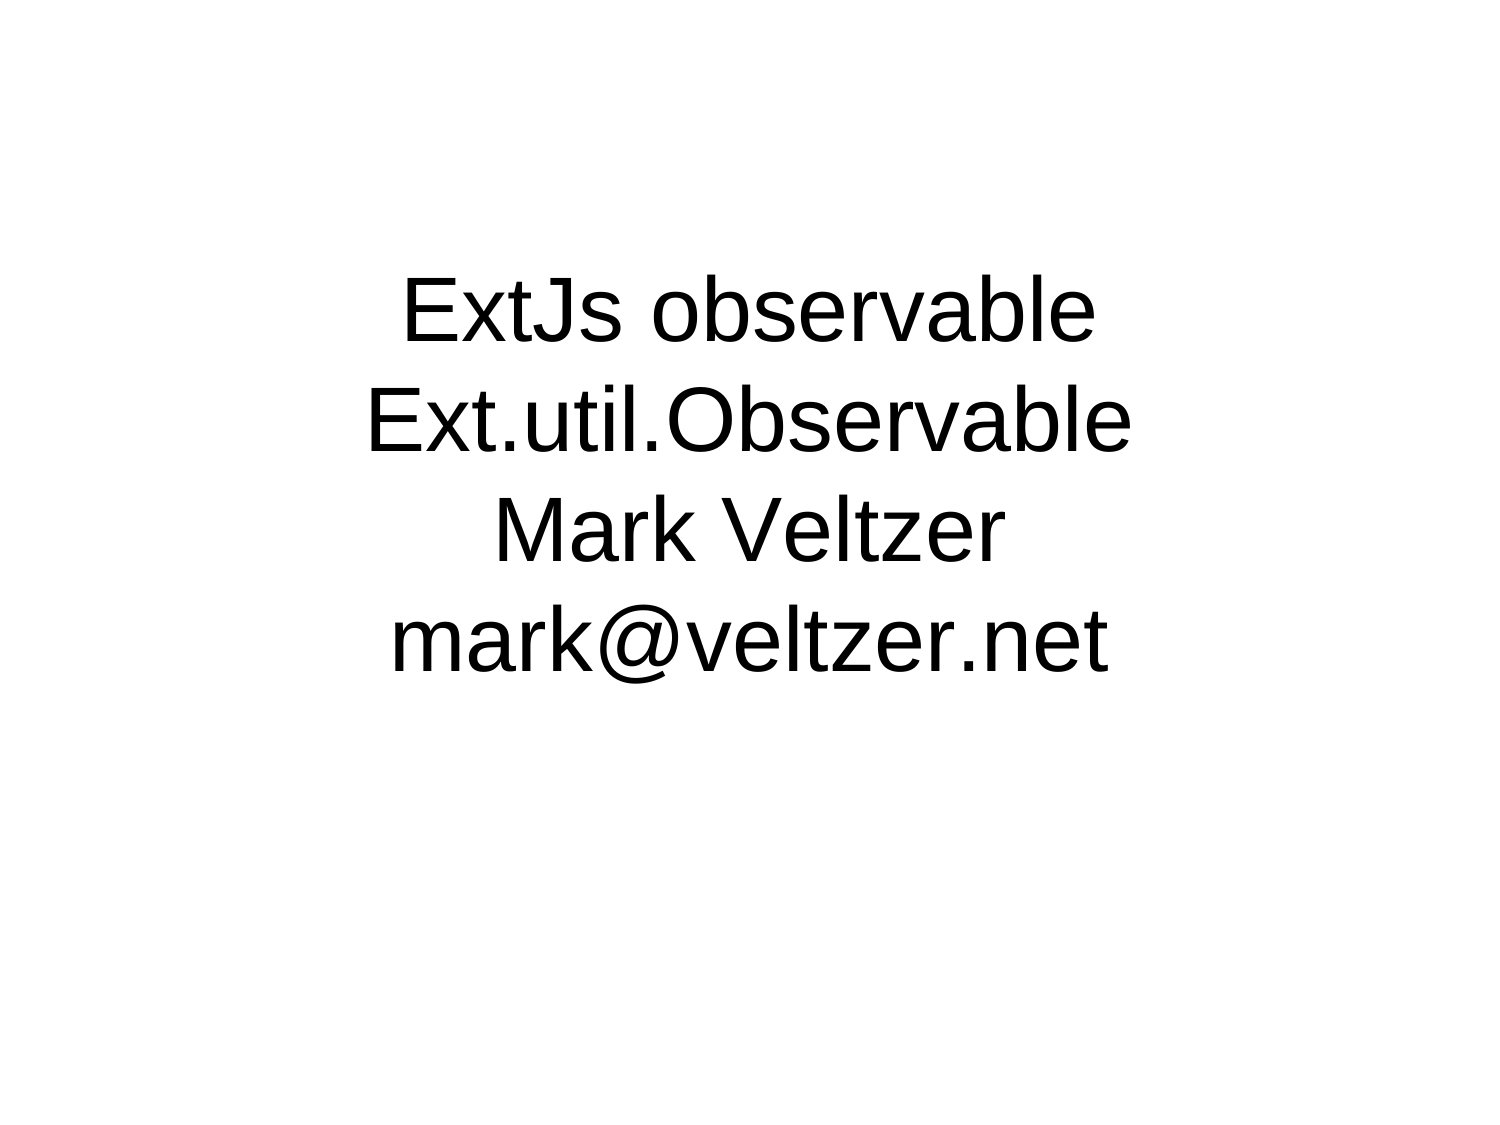

# ExtJs observable Ext.util.Observable Mark Veltzer mark@veltzer.net